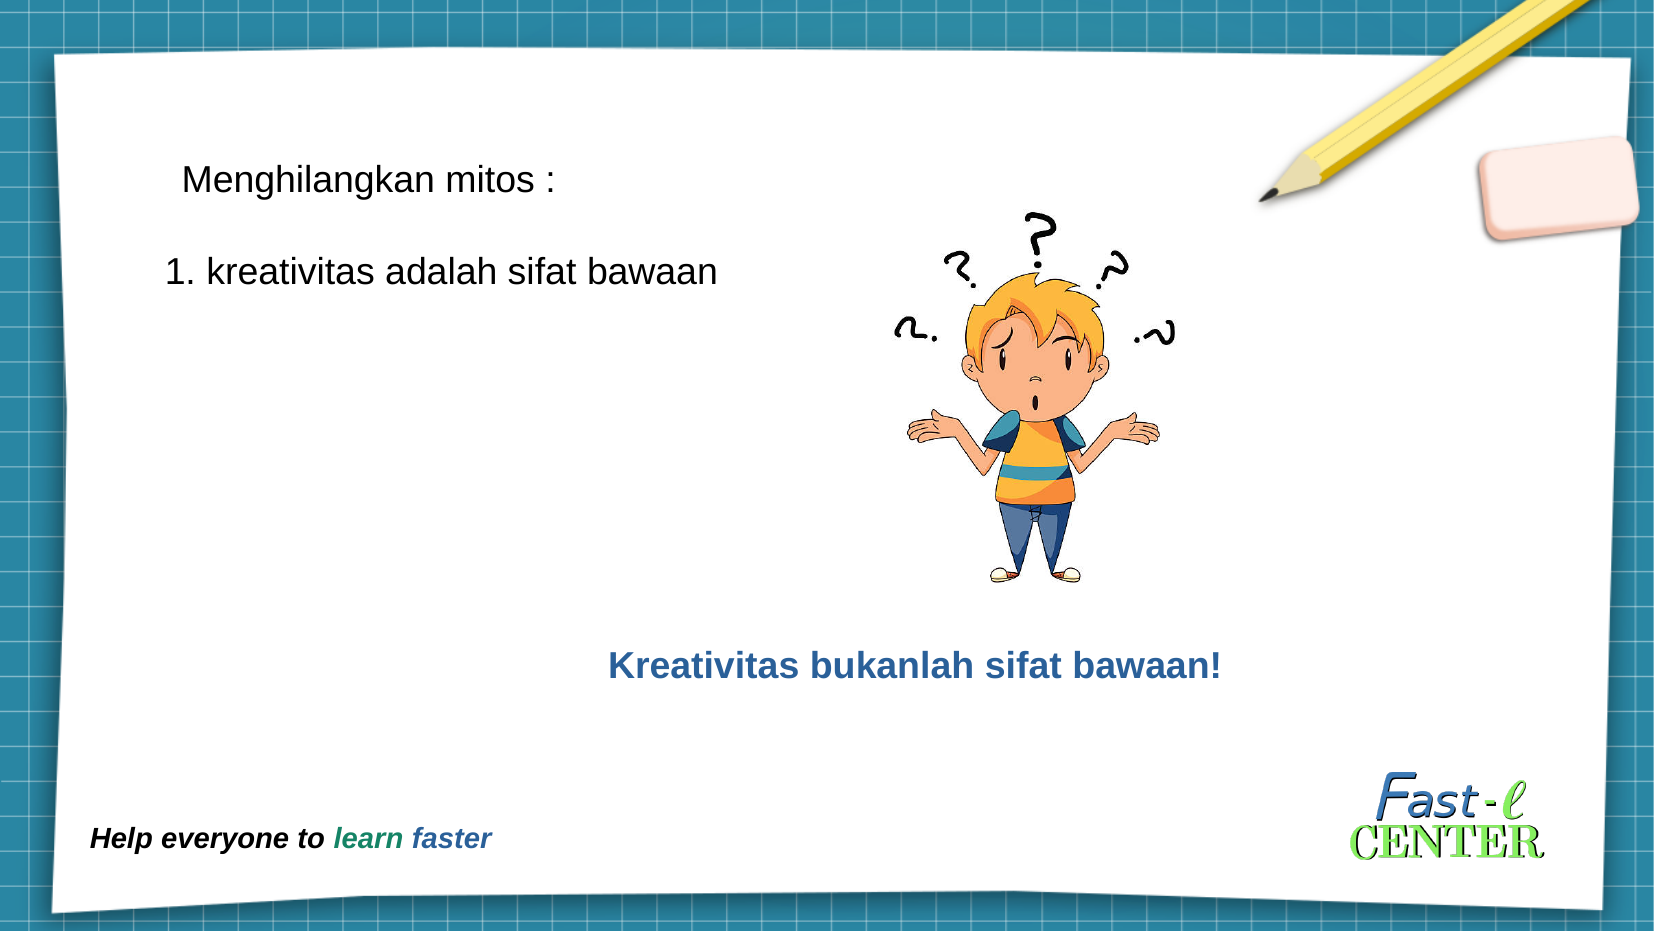

Menghilangkan mitos :
1. kreativitas adalah sifat bawaan
Kreativitas bukanlah sifat bawaan!
Help everyone to learn faster